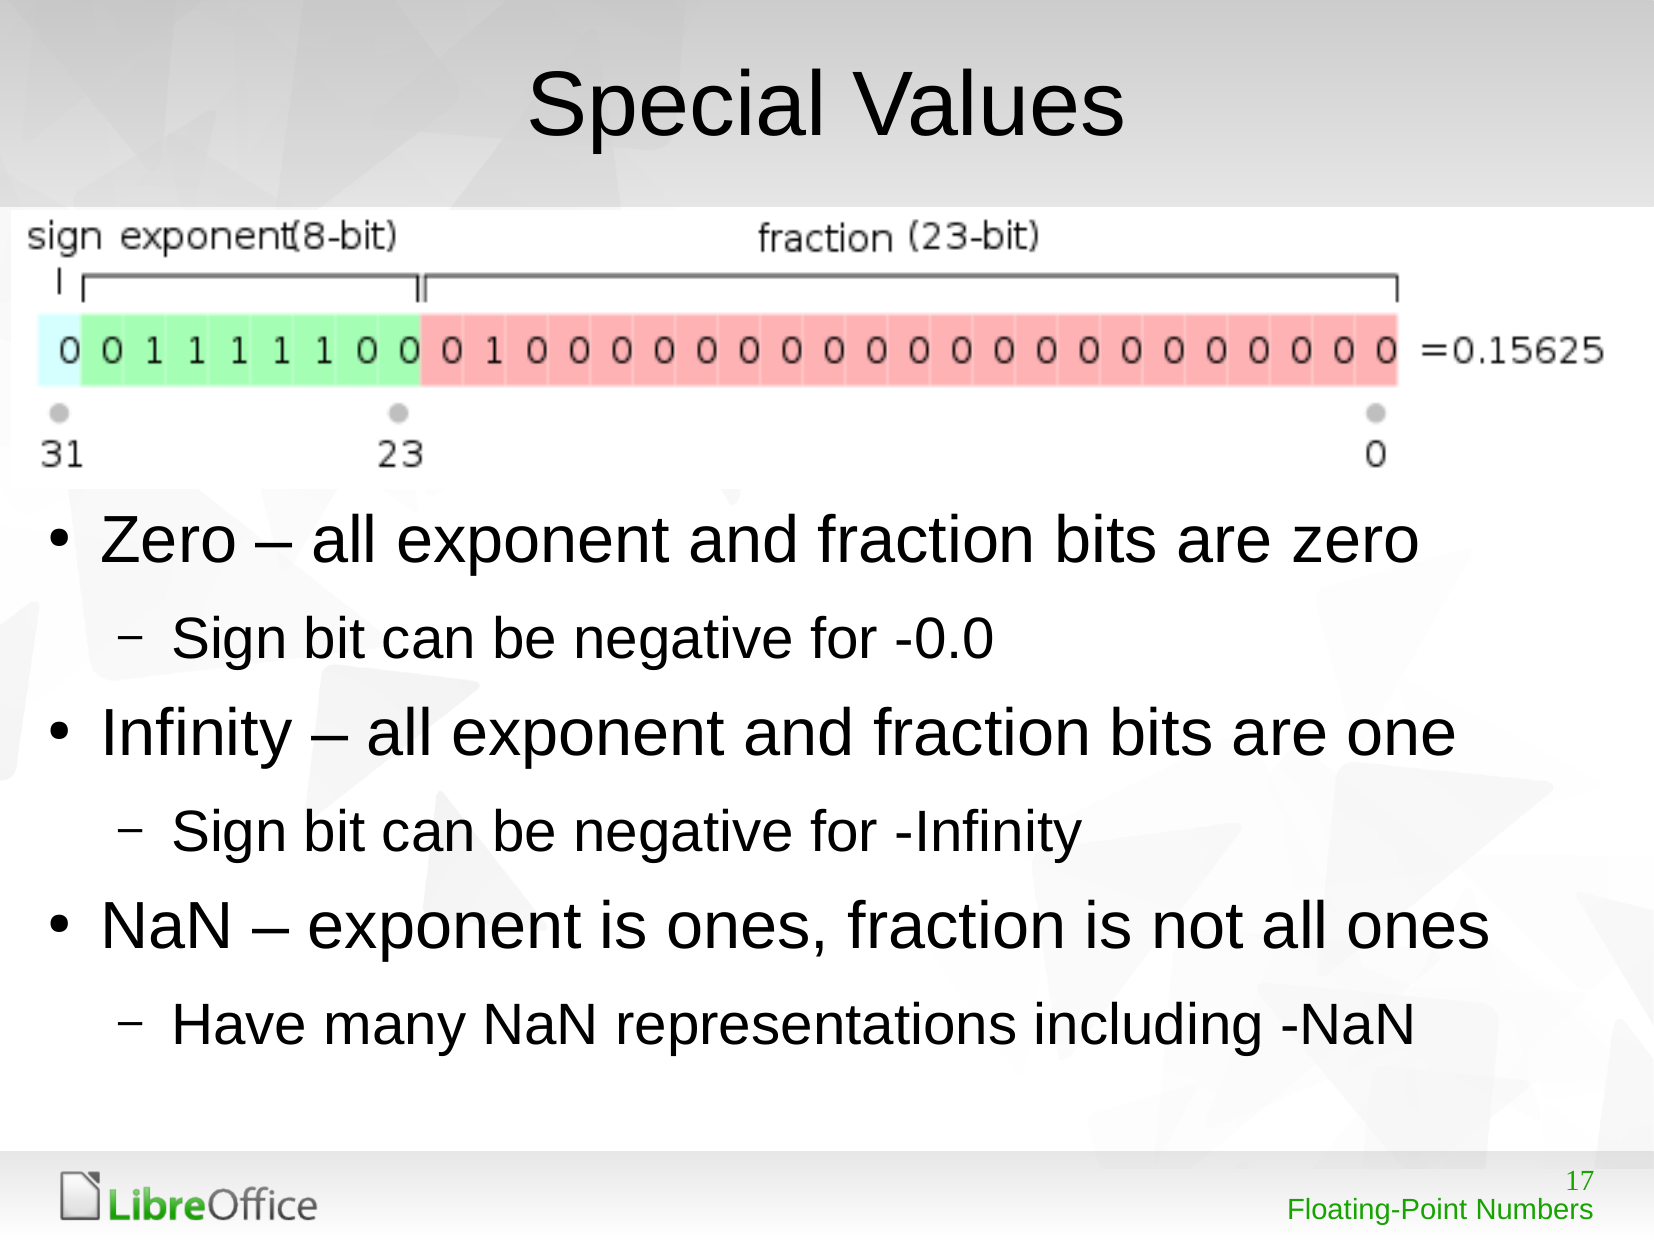

# Special Values
Zero – all exponent and fraction bits are zero
Sign bit can be negative for -0.0
Infinity – all exponent and fraction bits are one
Sign bit can be negative for -Infinity
NaN – exponent is ones, fraction is not all ones
Have many NaN representations including -NaN
17
Floating-Point Numbers